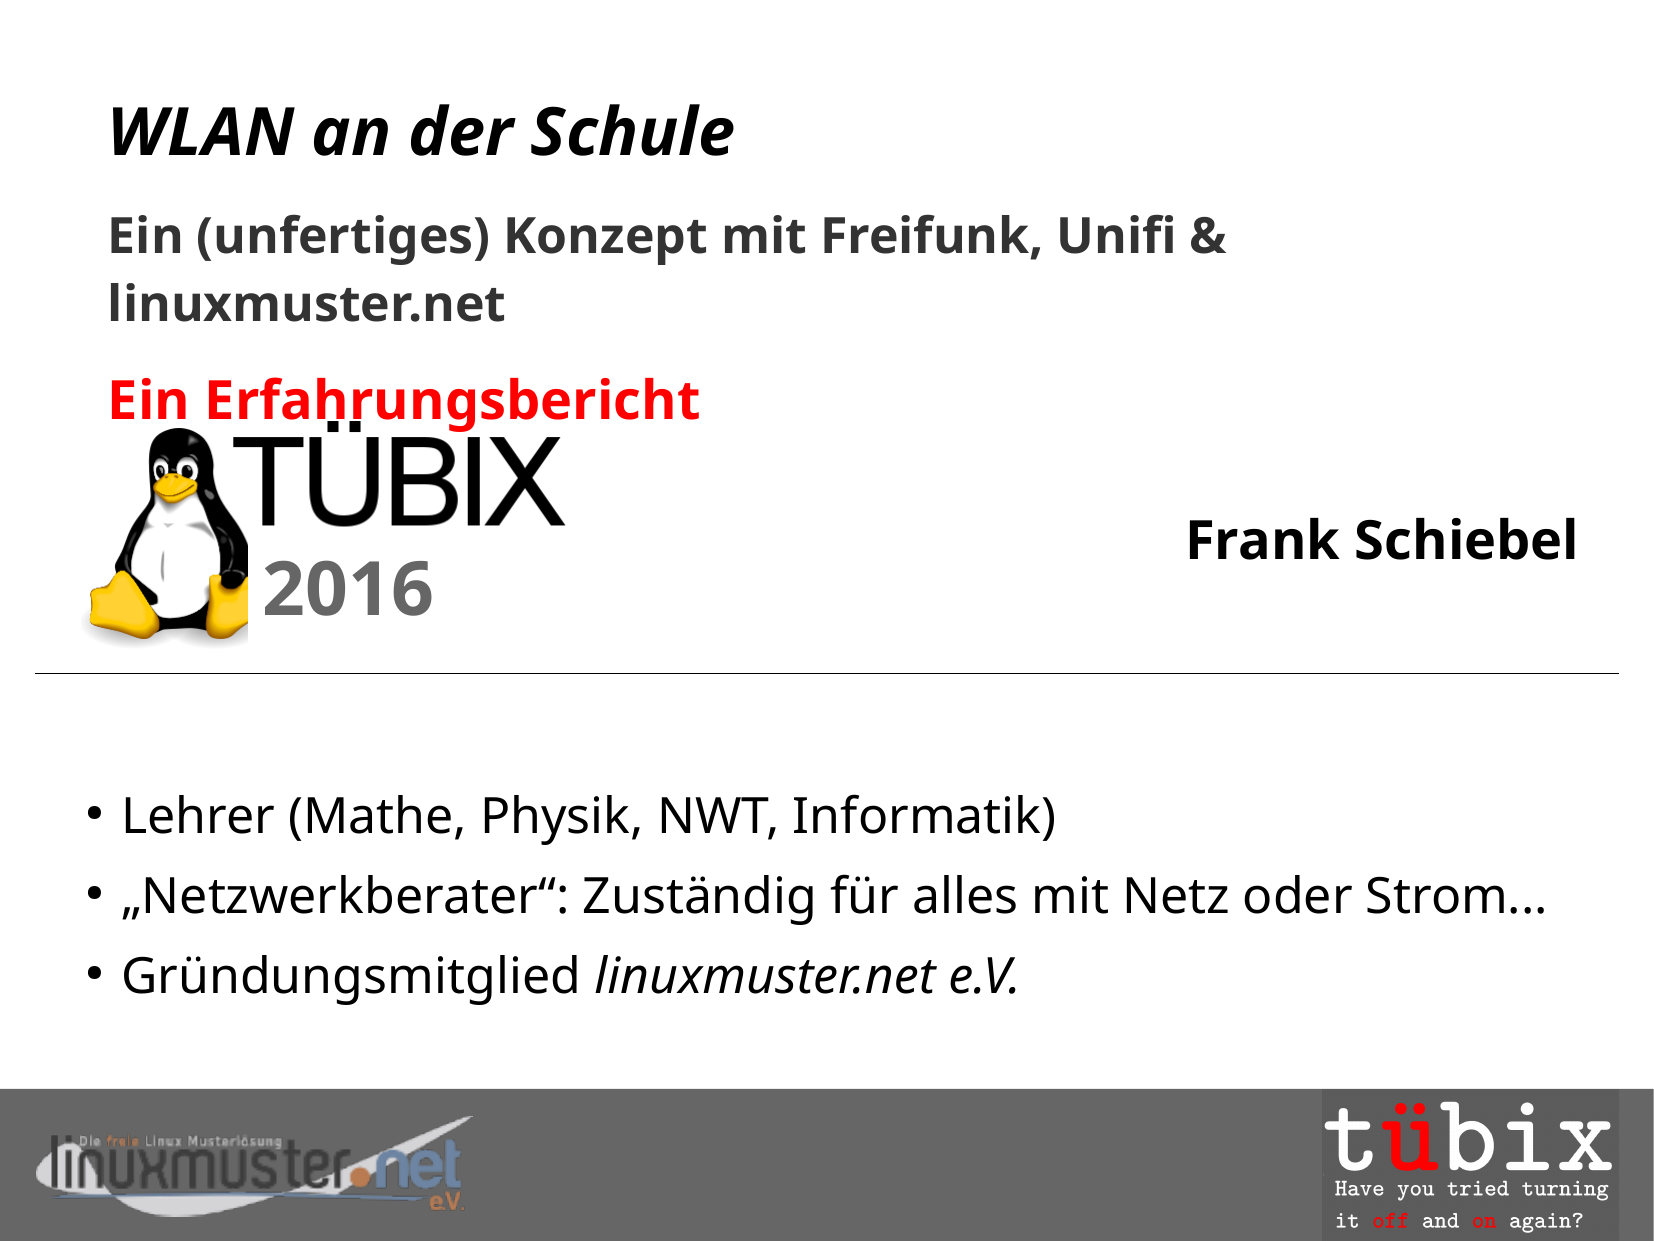

WLAN an der Schule
Ein (unfertiges) Konzept mit Freifunk, Unifi & linuxmuster.net
Ein Erfahrungsbericht
Frank Schiebel
Lehrer (Mathe, Physik, NWT, Informatik)
„Netzwerkberater“: Zuständig für alles mit Netz oder Strom...
Gründungsmitglied linuxmuster.net e.V.
2016